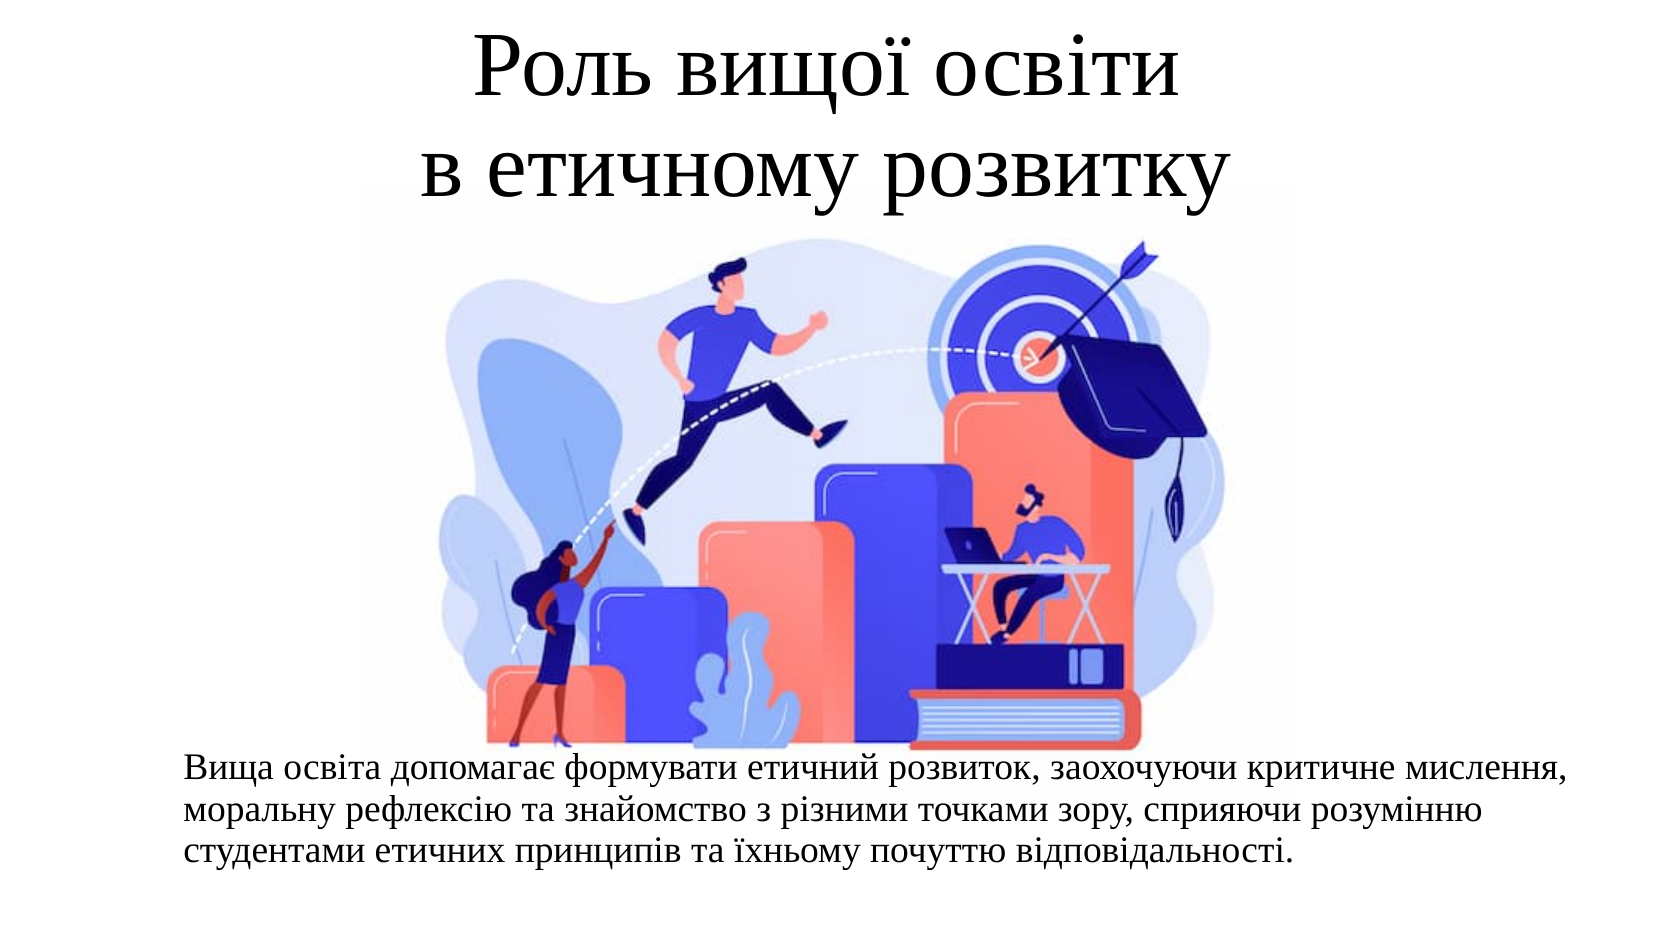

# Роль вищої освіти в етичному розвитку
Вища освіта допомагає формувати етичний розвиток, заохочуючи критичне мислення, моральну рефлексію та знайомство з різними точками зору, сприяючи розумінню студентами етичних принципів та їхньому почуттю відповідальності.